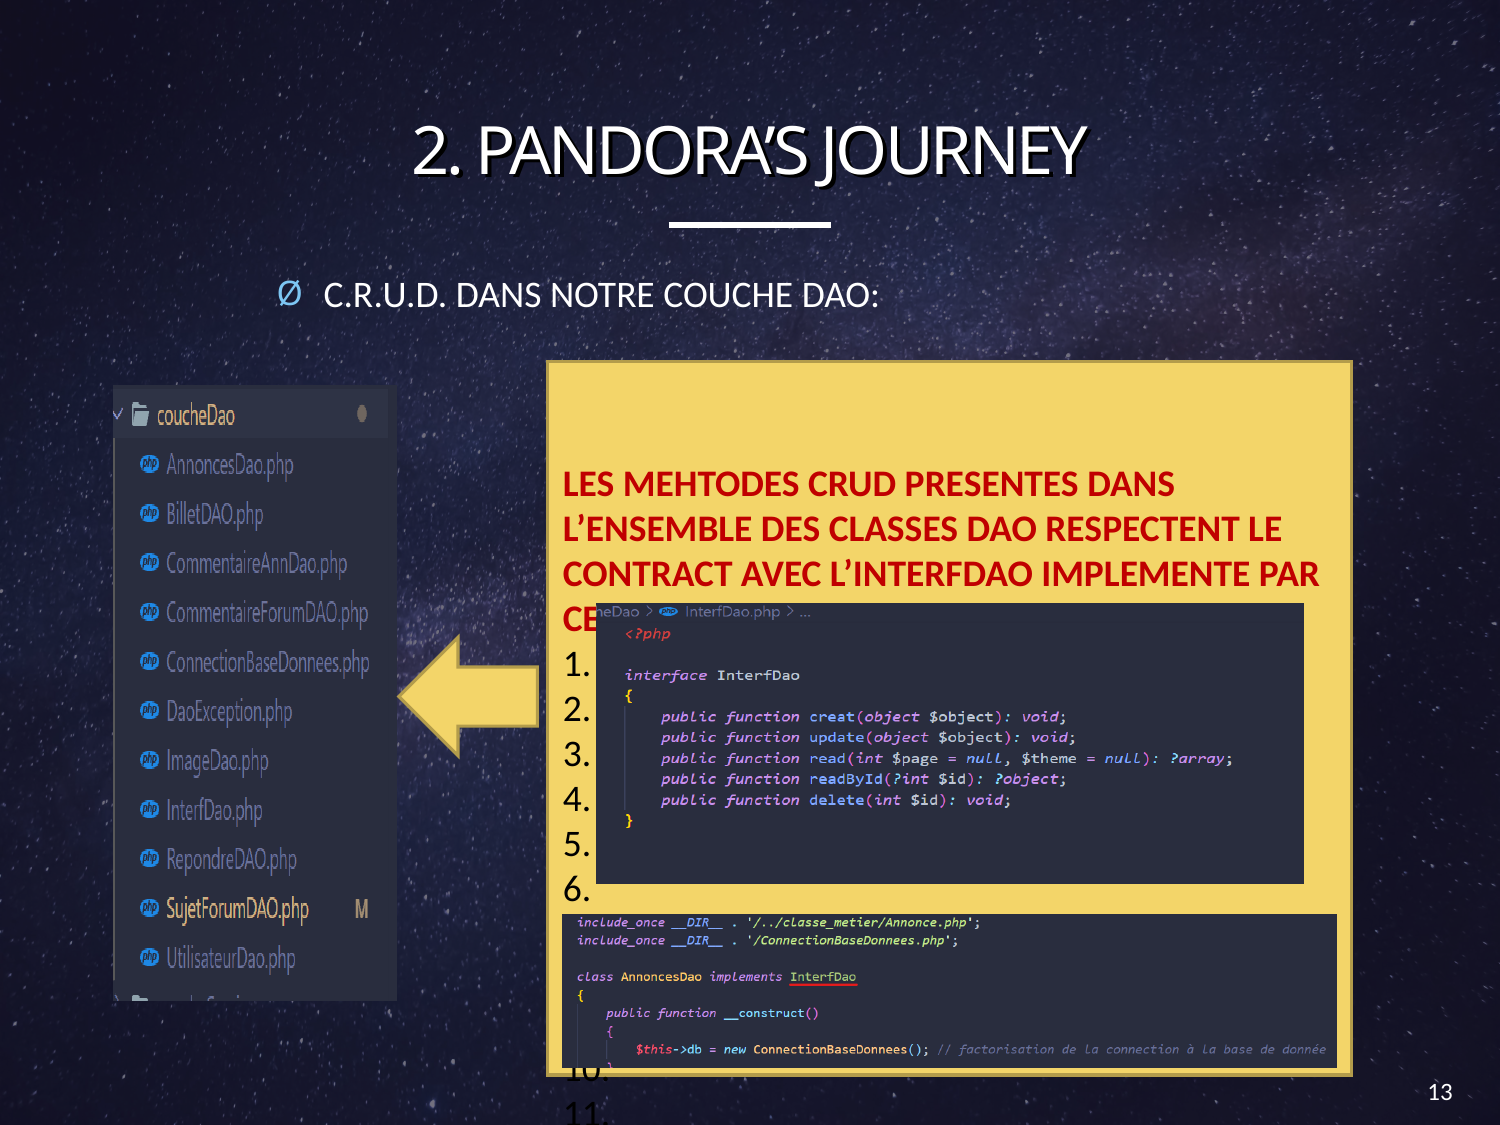

# 2. PANDORA’S JOURNEY
C.R.U.D. DANS NOTRE COUCHE DAO:
LES MEHTODES CRUD PRESENTES DANS L’ENSEMBLE DES CLASSES DAO RESPECTENT LE CONTRACT AVEC L’INTERFDAO IMPLEMENTE PAR CELLES-CI: